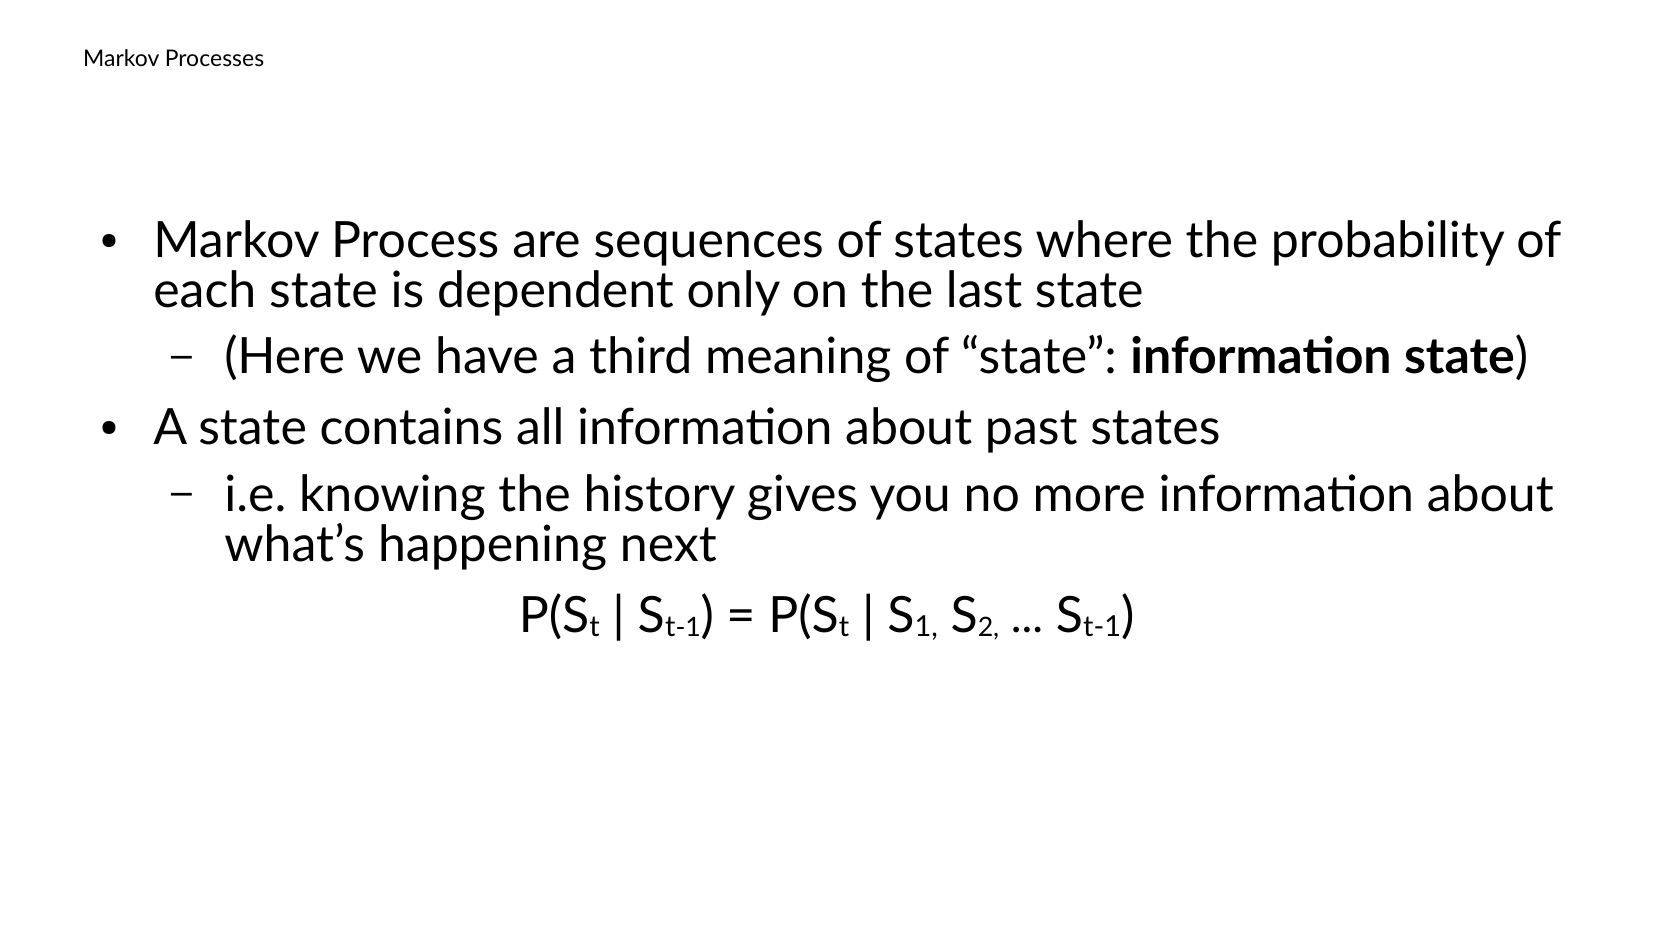

# Markov Processes
Markov Process are sequences of states where the probability of each state is dependent only on the last state
(Here we have a third meaning of “state”: information state)
A state contains all information about past states
i.e. knowing the history gives you no more information about what’s happening next
P(St | St-1) = P(St | S1, S2, ... St-1)